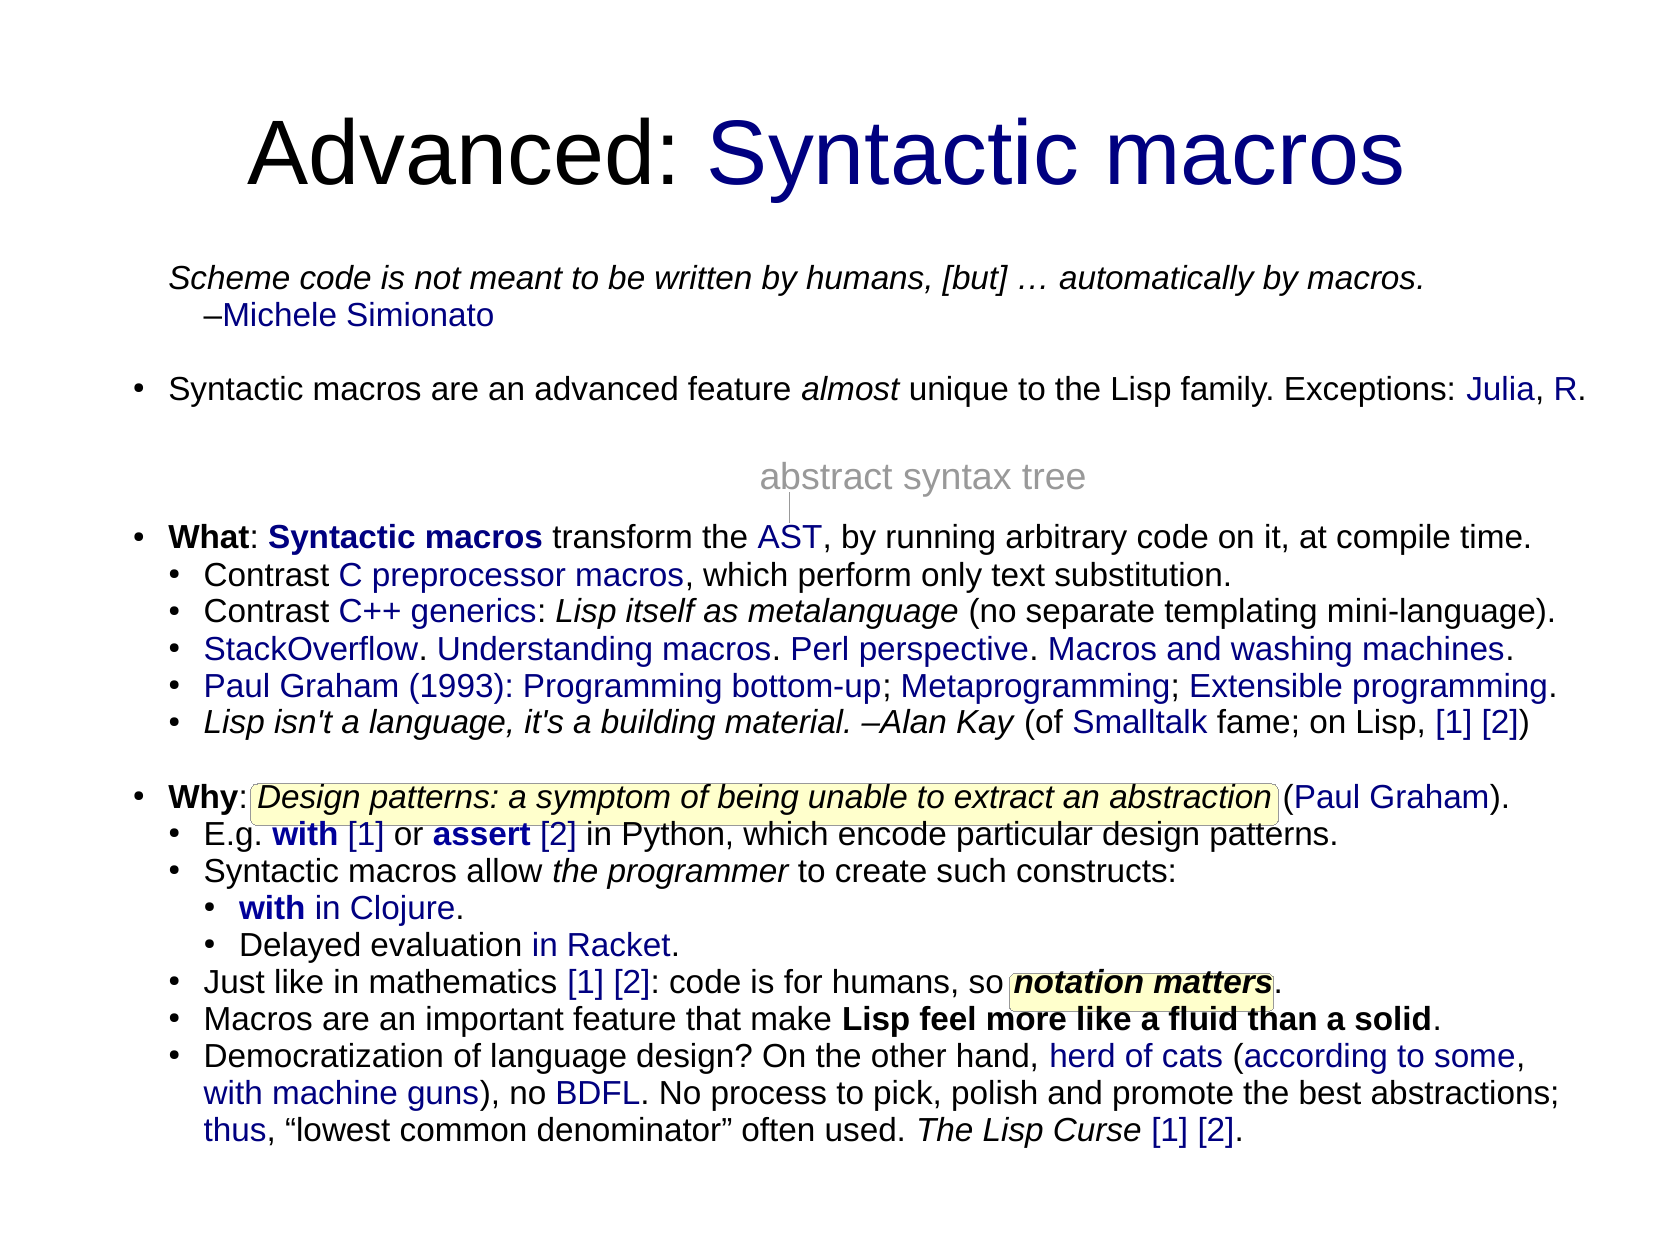

# Advanced: Syntactic macros
Scheme code is not meant to be written by humans, [but] … automatically by macros.
–Michele Simionato
Syntactic macros are an advanced feature almost unique to the Lisp family. Exceptions: Julia, R.
What: Syntactic macros transform the AST, by running arbitrary code on it, at compile time.
Contrast C preprocessor macros, which perform only text substitution.
Contrast C++ generics: Lisp itself as metalanguage (no separate templating mini-language).
StackOverflow. Understanding macros. Perl perspective. Macros and washing machines.
Paul Graham (1993): Programming bottom-up; Metaprogramming; Extensible programming.
Lisp isn't a language, it's a building material. –Alan Kay (of Smalltalk fame; on Lisp, [1] [2])
Why: Design patterns: a symptom of being unable to extract an abstraction (Paul Graham).
E.g. with [1] or assert [2] in Python, which encode particular design patterns.
Syntactic macros allow the programmer to create such constructs:
with in Clojure.
Delayed evaluation in Racket.
Just like in mathematics [1] [2]: code is for humans, so notation matters.
Macros are an important feature that make Lisp feel more like a fluid than a solid.
Democratization of language design? On the other hand, herd of cats (according to some,with machine guns), no BDFL. No process to pick, polish and promote the best abstractions; thus, “lowest common denominator” often used. The Lisp Curse [1] [2].
abstract syntax tree